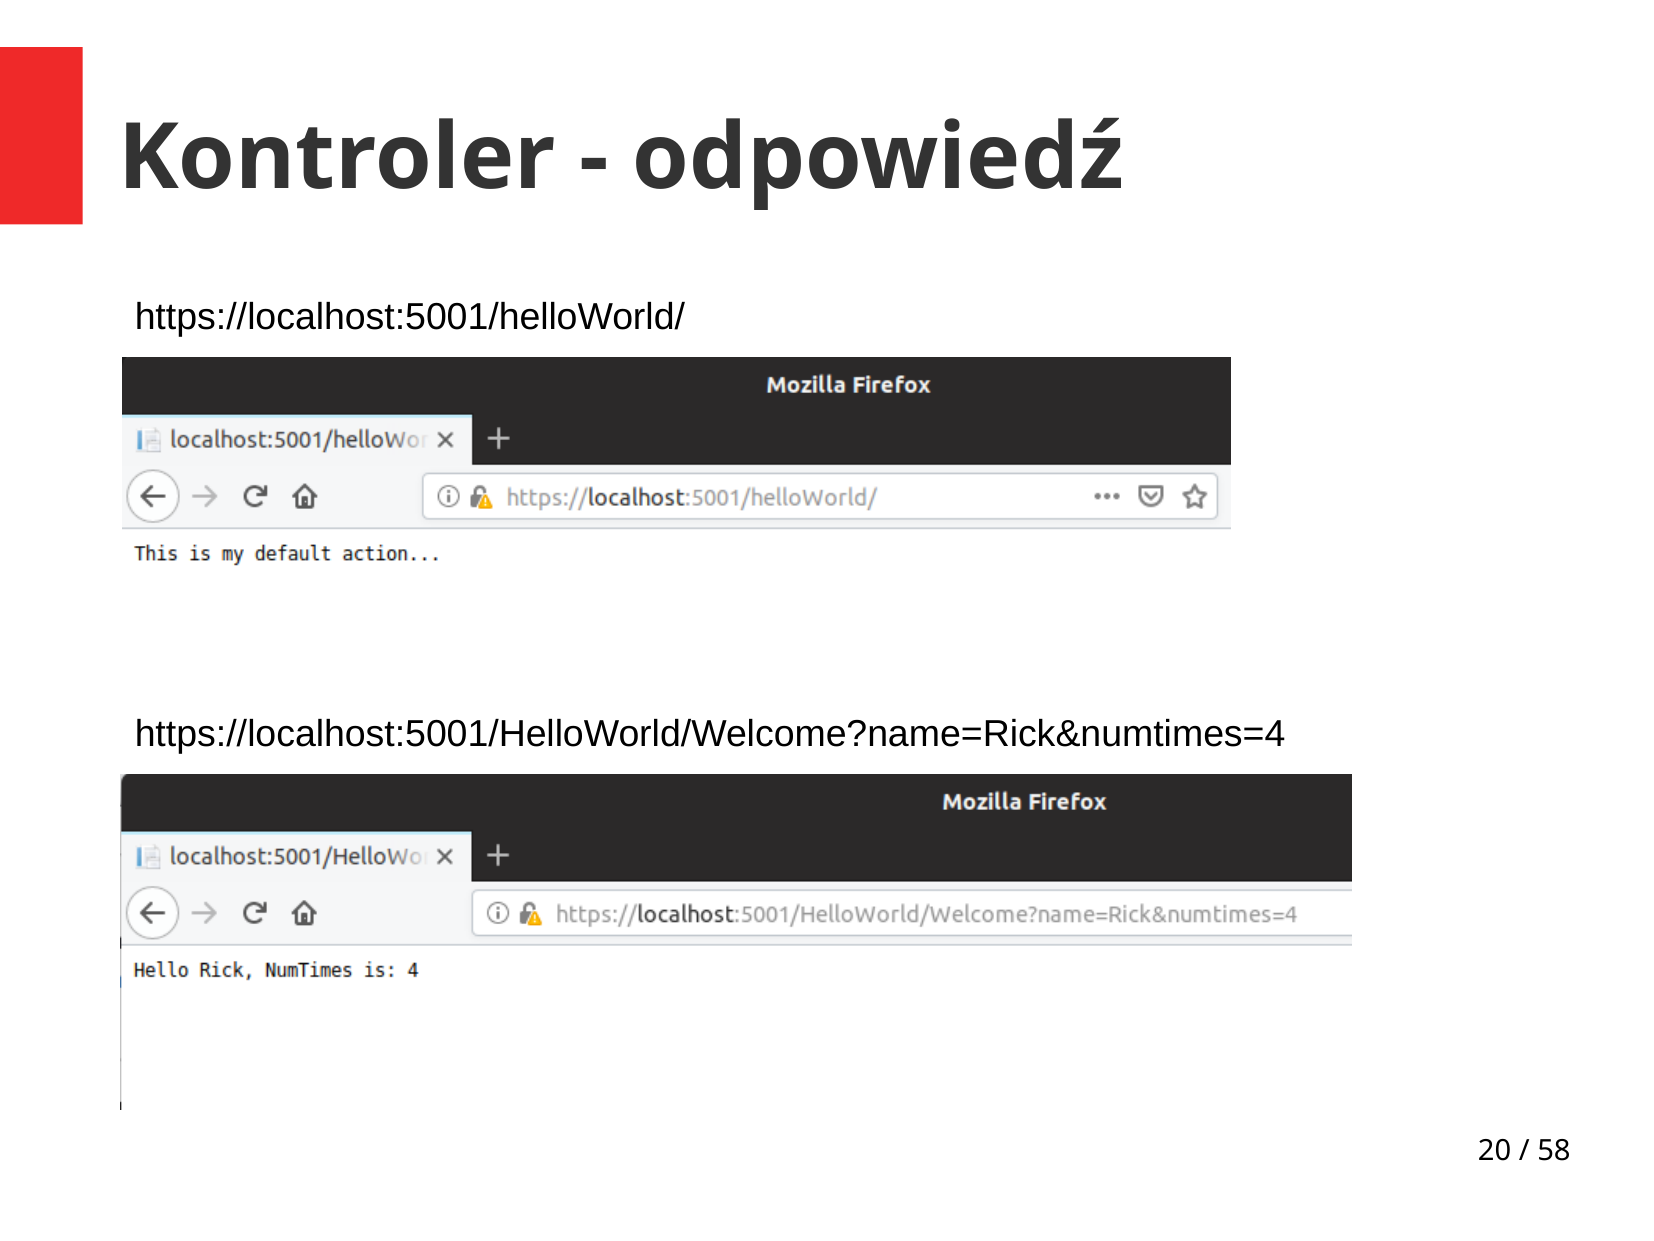

# Kontroler - odpowiedź
https://localhost:5001/helloWorld/
https://localhost:5001/HelloWorld/Welcome?name=Rick&numtimes=4
20